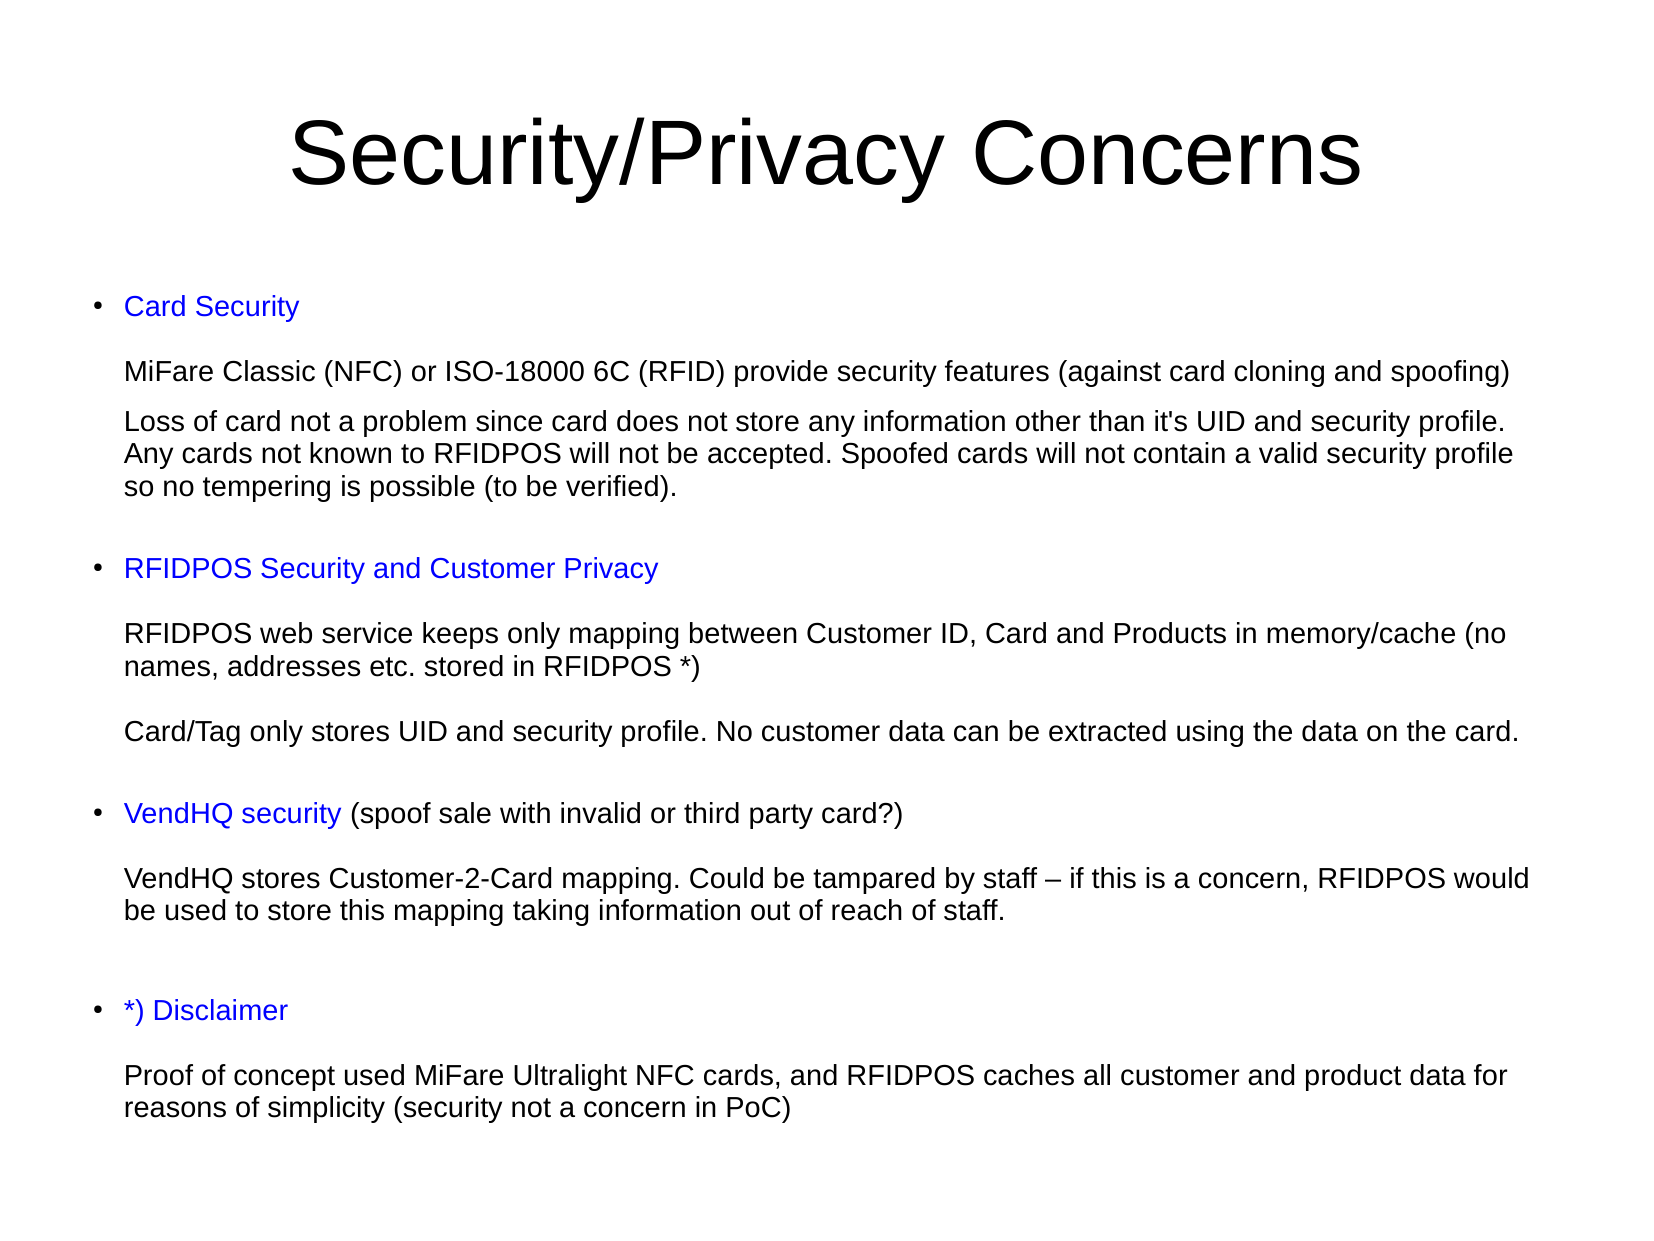

# Security/Privacy Concerns
Card Security
MiFare Classic (NFC) or ISO-18000 6C (RFID) provide security features (against card cloning and spoofing)
Loss of card not a problem since card does not store any information other than it's UID and security profile.
Any cards not known to RFIDPOS will not be accepted. Spoofed cards will not contain a valid security profile so no tempering is possible (to be verified).
RFIDPOS Security and Customer Privacy
RFIDPOS web service keeps only mapping between Customer ID, Card and Products in memory/cache (no names, addresses etc. stored in RFIDPOS *)
Card/Tag only stores UID and security profile. No customer data can be extracted using the data on the card.
VendHQ security (spoof sale with invalid or third party card?)
VendHQ stores Customer-2-Card mapping. Could be tampared by staff – if this is a concern, RFIDPOS would be used to store this mapping taking information out of reach of staff.
*) Disclaimer
Proof of concept used MiFare Ultralight NFC cards, and RFIDPOS caches all customer and product data for reasons of simplicity (security not a concern in PoC)